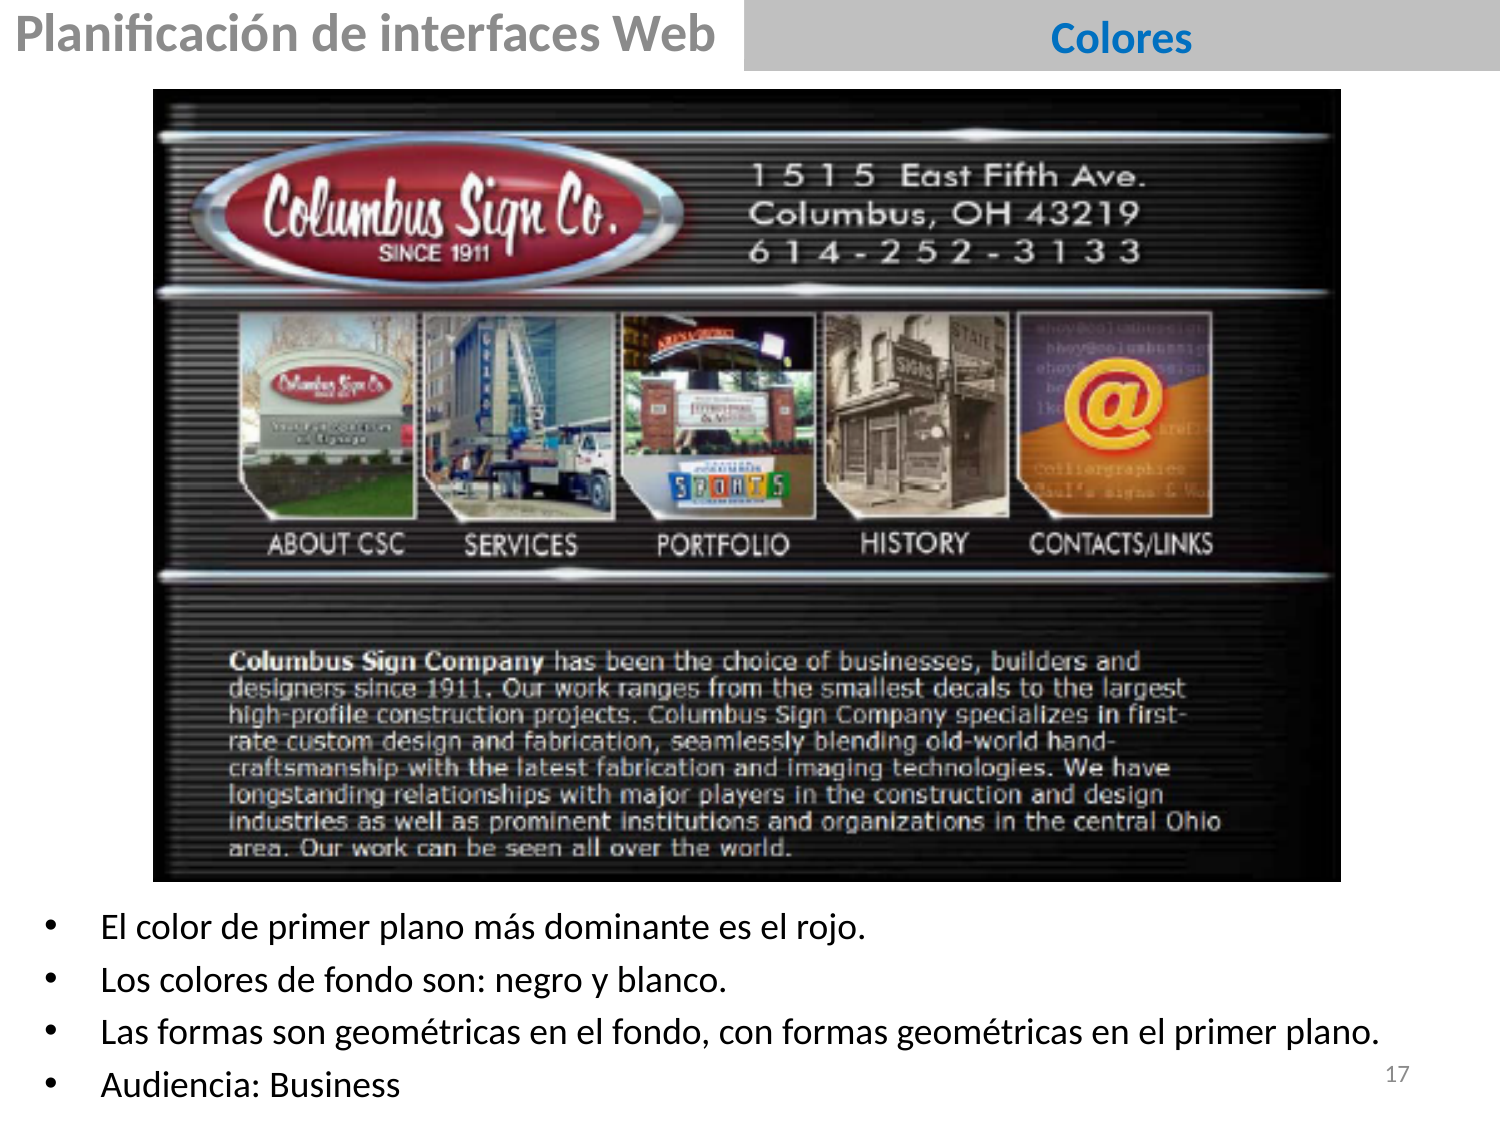

Planificación de interfaces Web
Colores
# El color de primer plano más dominante es el rojo.
Los colores de fondo son: negro y blanco.
Las formas son geométricas en el fondo, con formas geométricas en el primer plano.
Audiencia: Business